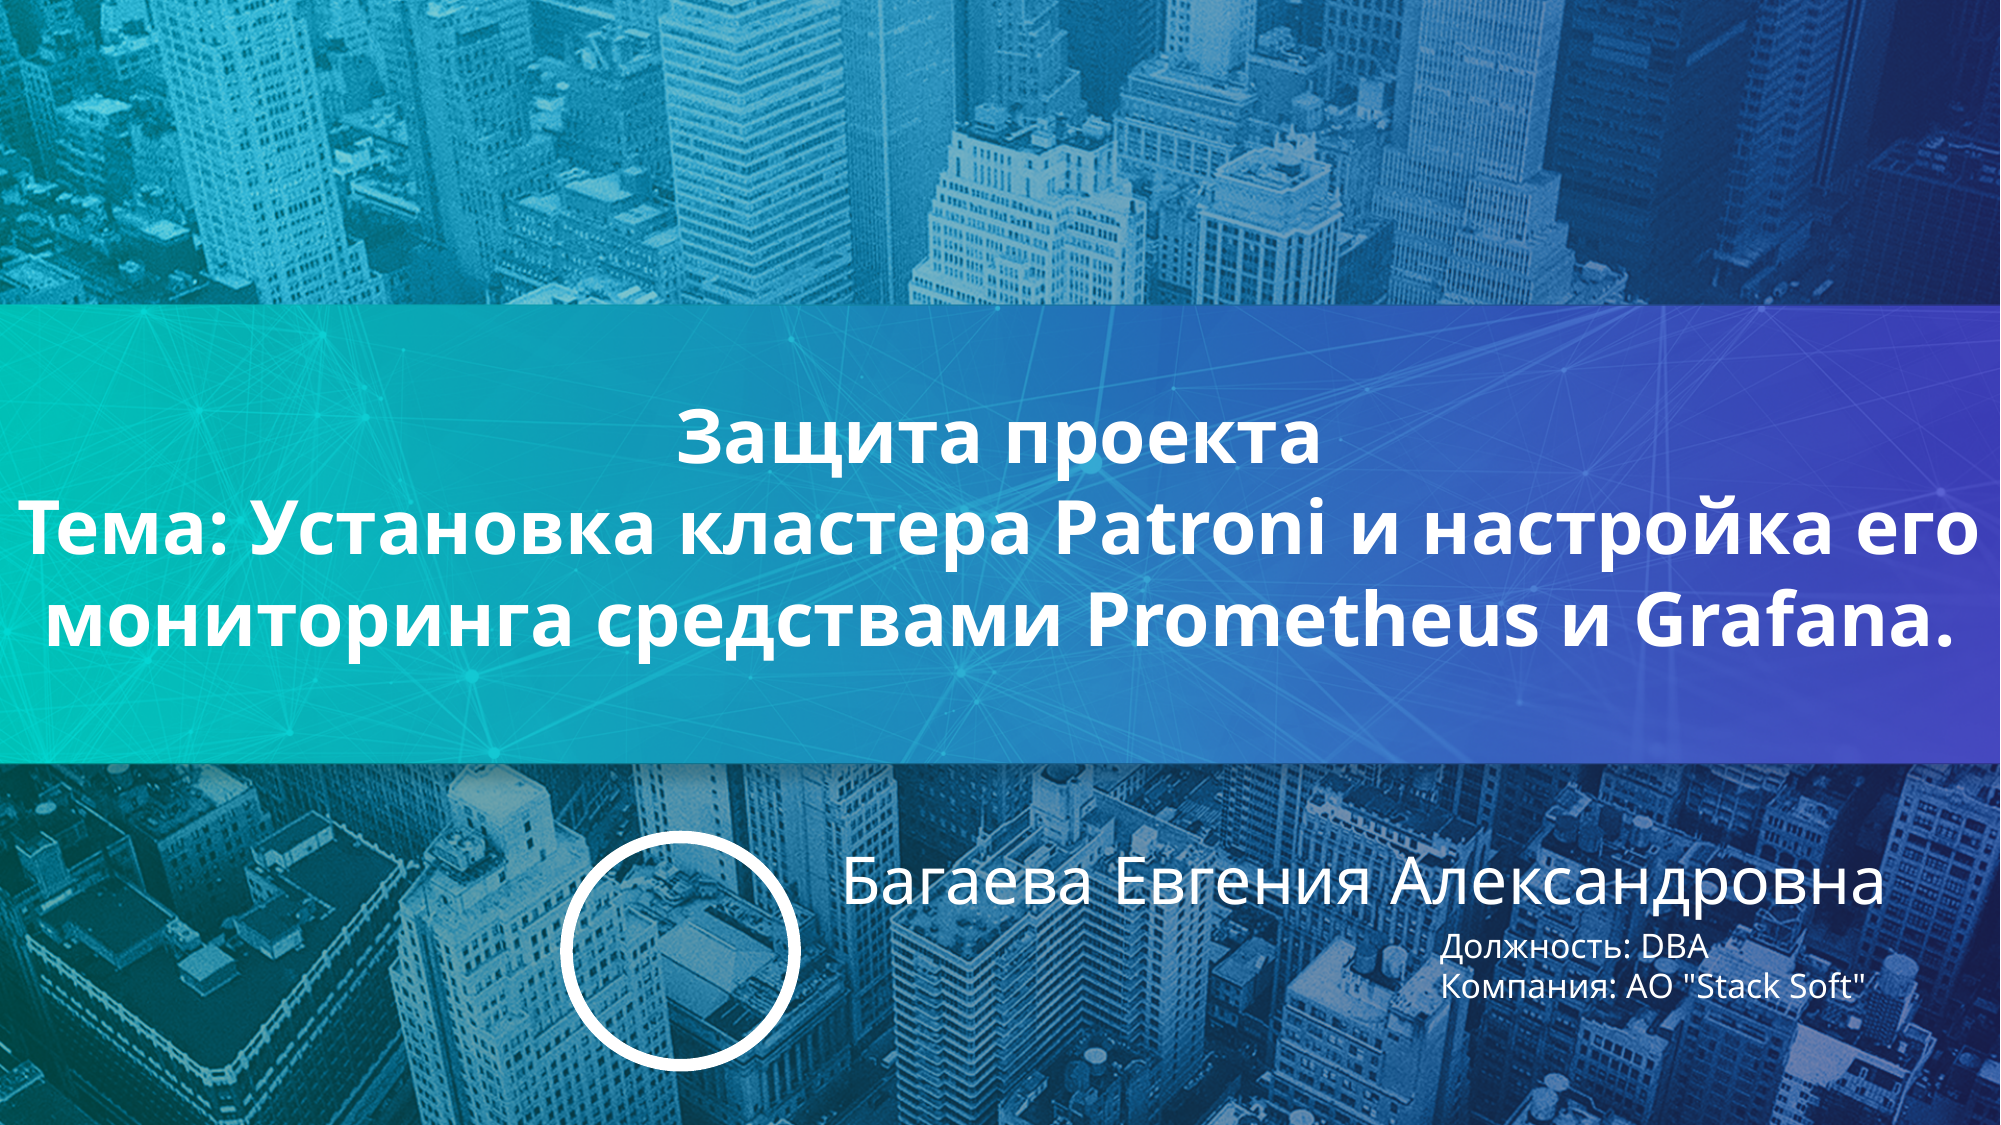

# Защита проекта
Тема: Установка кластера Patroni и настройка его мониторинга средствами Prometheus и Grafana.
Багаева Евгения Александровна
Должность: DBA
Компания: АО "Stack Soft"